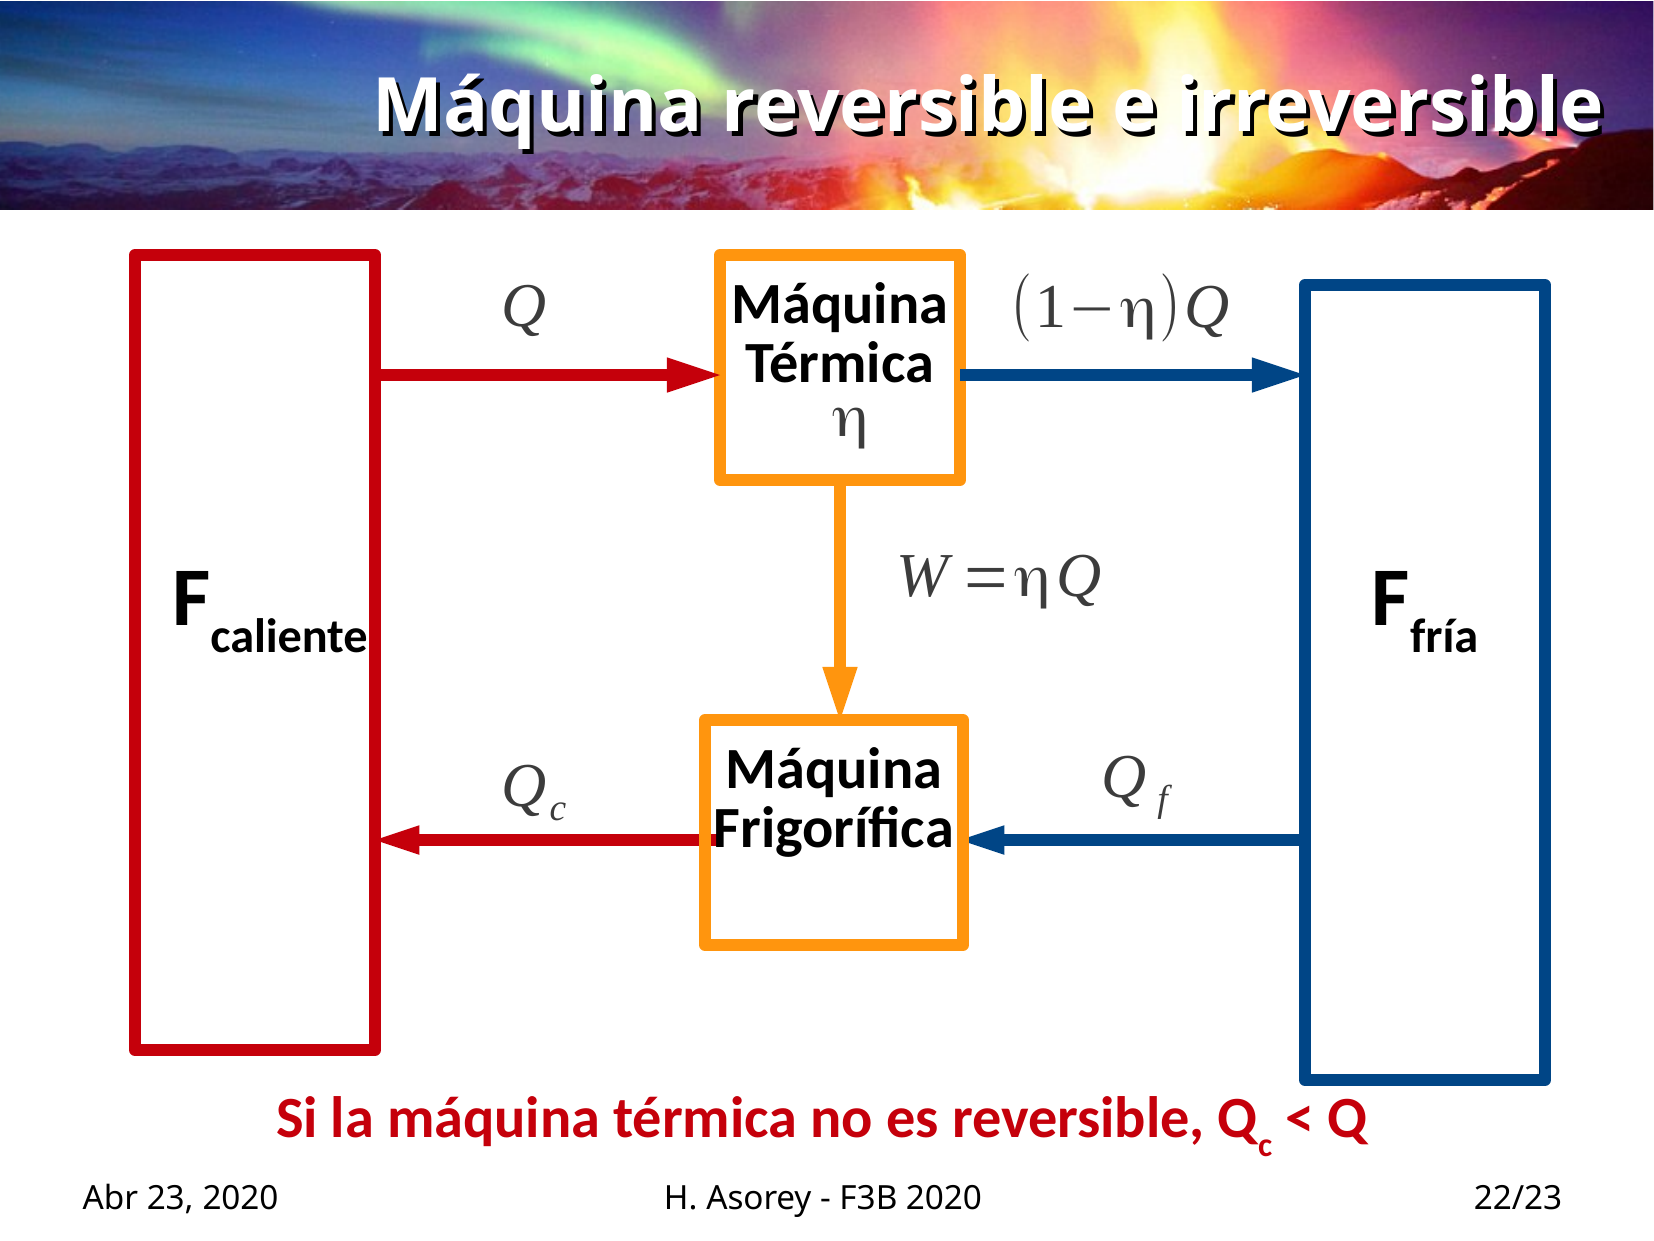

# Máquina reversible e irreversible
Máquina
Térmica
Fcaliente
Ffría
Máquina
Frigorífica
Si la máquina térmica no es reversible, Qc < Q
Abr 23, 2020
H. Asorey - F3B 2020
22